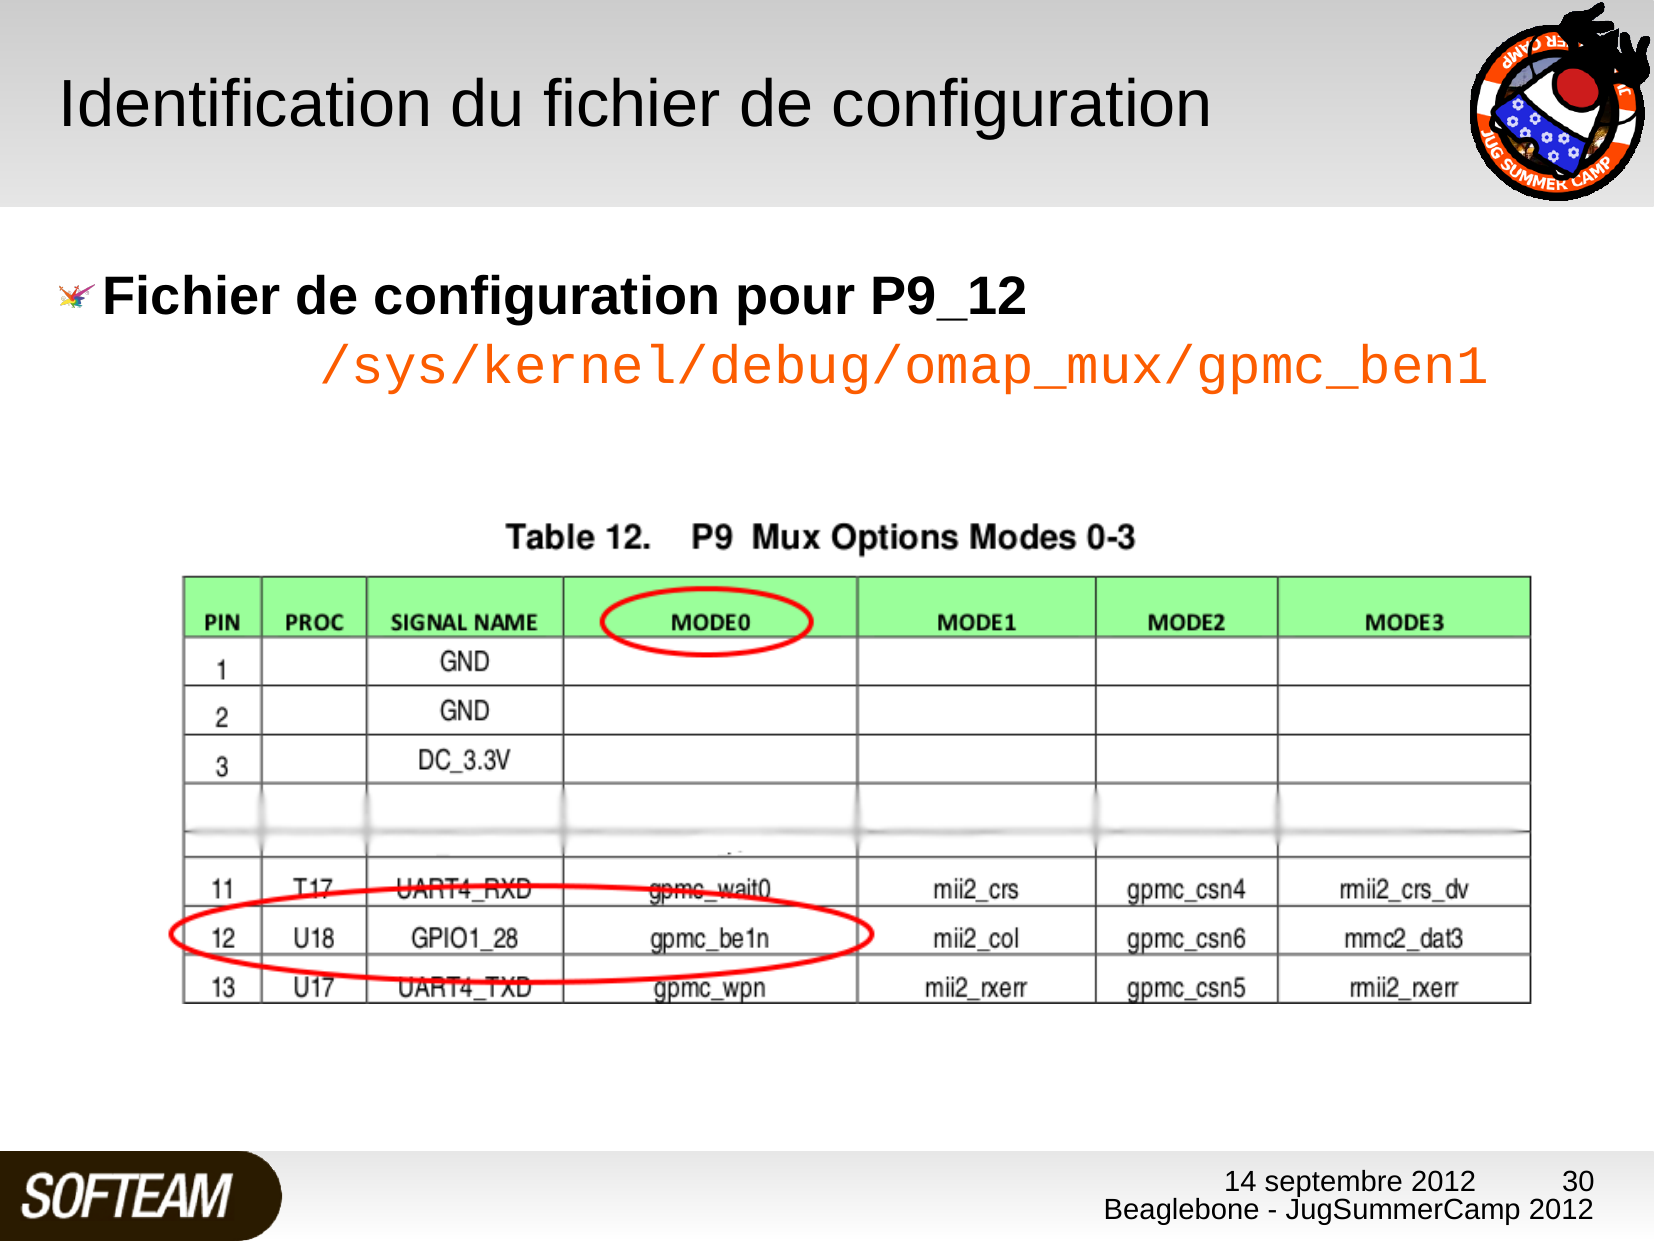

# Identification du fichier de configuration
Fichier de configuration pour P9_12
 /sys/kernel/debug/omap_mux/gpmc_ben1
14 septembre 2012
30
Beaglebone - JugSummerCamp 2012